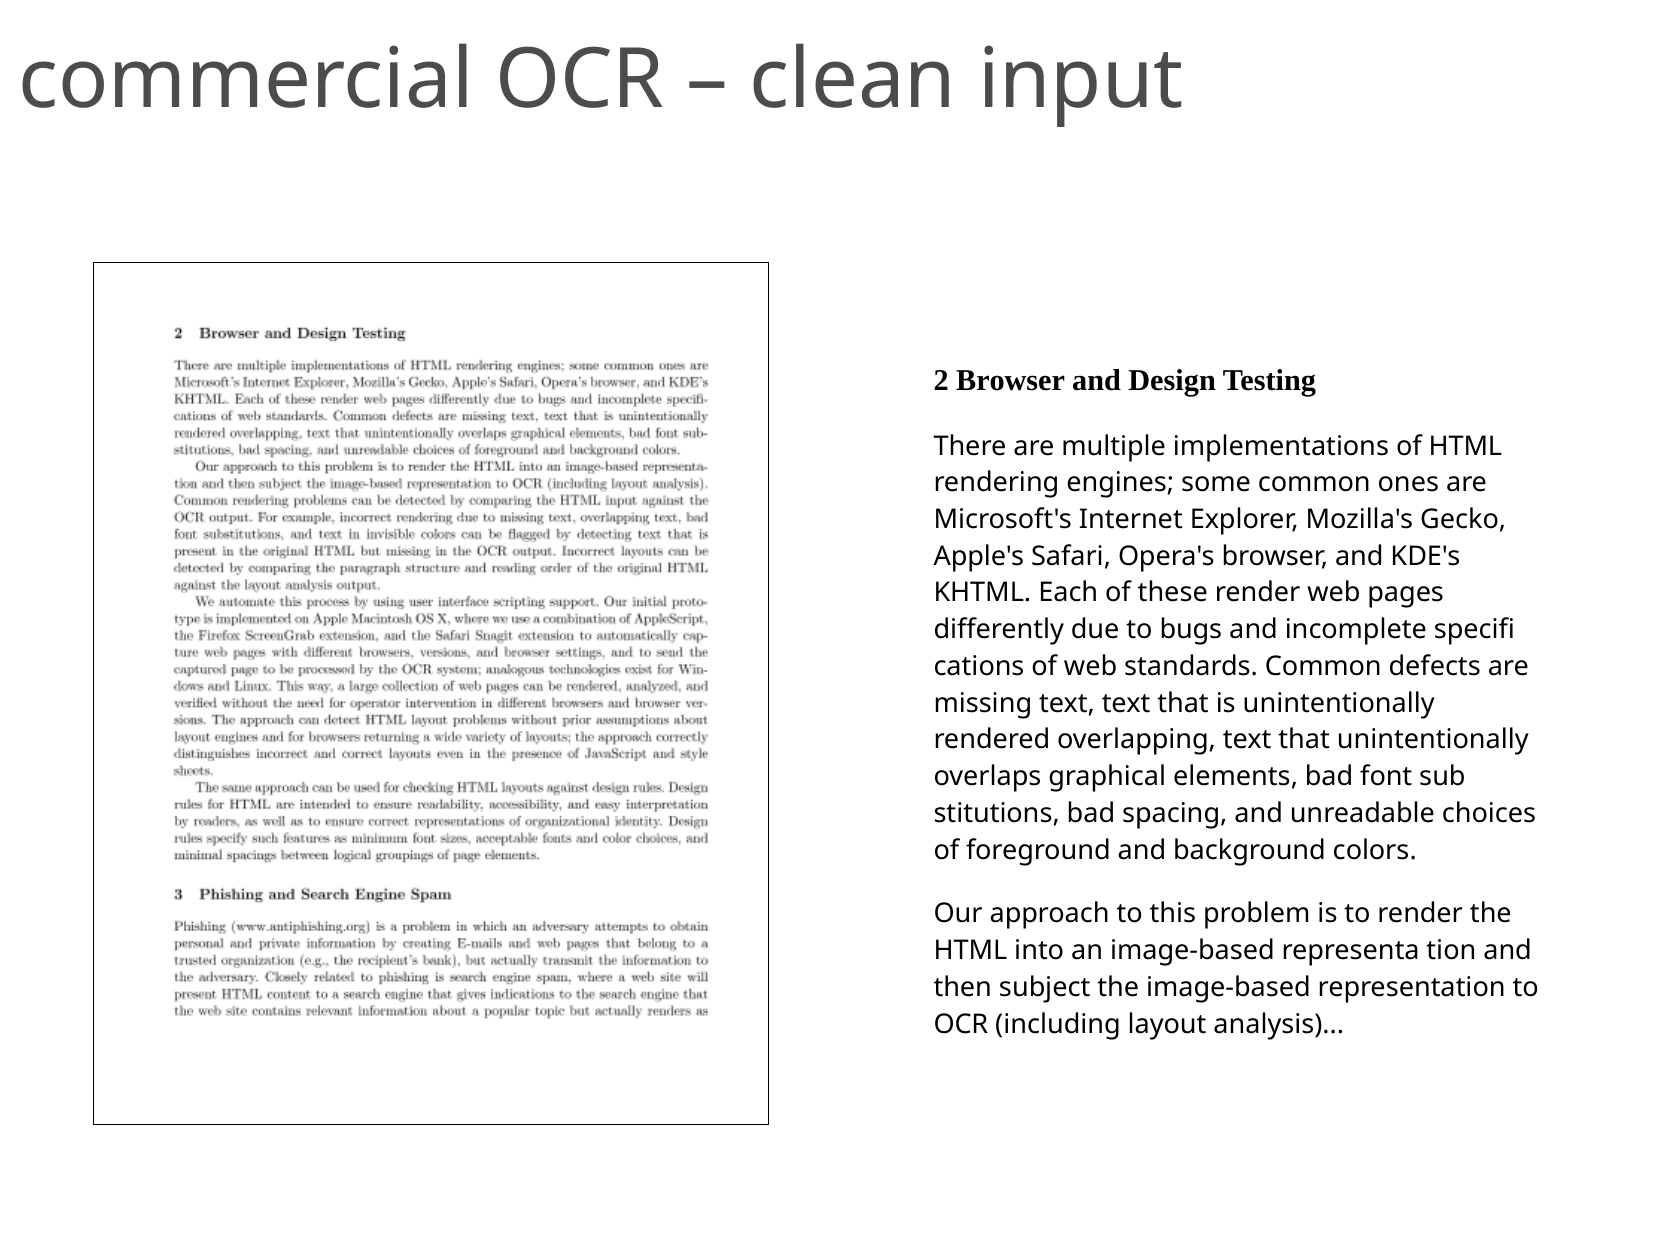

# commercial OCR – clean input
2 Browser and Design Testing
There are multiple implementations of HTML rendering engines; some common ones are Microsoft's Internet Explorer, Mozilla's Gecko, Apple's Safari, Opera's browser, and KDE's KHTML. Each of these render web pages differently due to bugs and incomplete specifi­ cations of web standards. Common defects are missing text, text that is unintentionally rendered overlapping, text that unintentionally overlaps graphical elements, bad font sub­ stitutions, bad spacing, and unreadable choices of foreground and background colors.
Our approach to this problem is to render the HTML into an image-based representa­ tion and then subject the image-based representation to OCR (including layout analysis)...